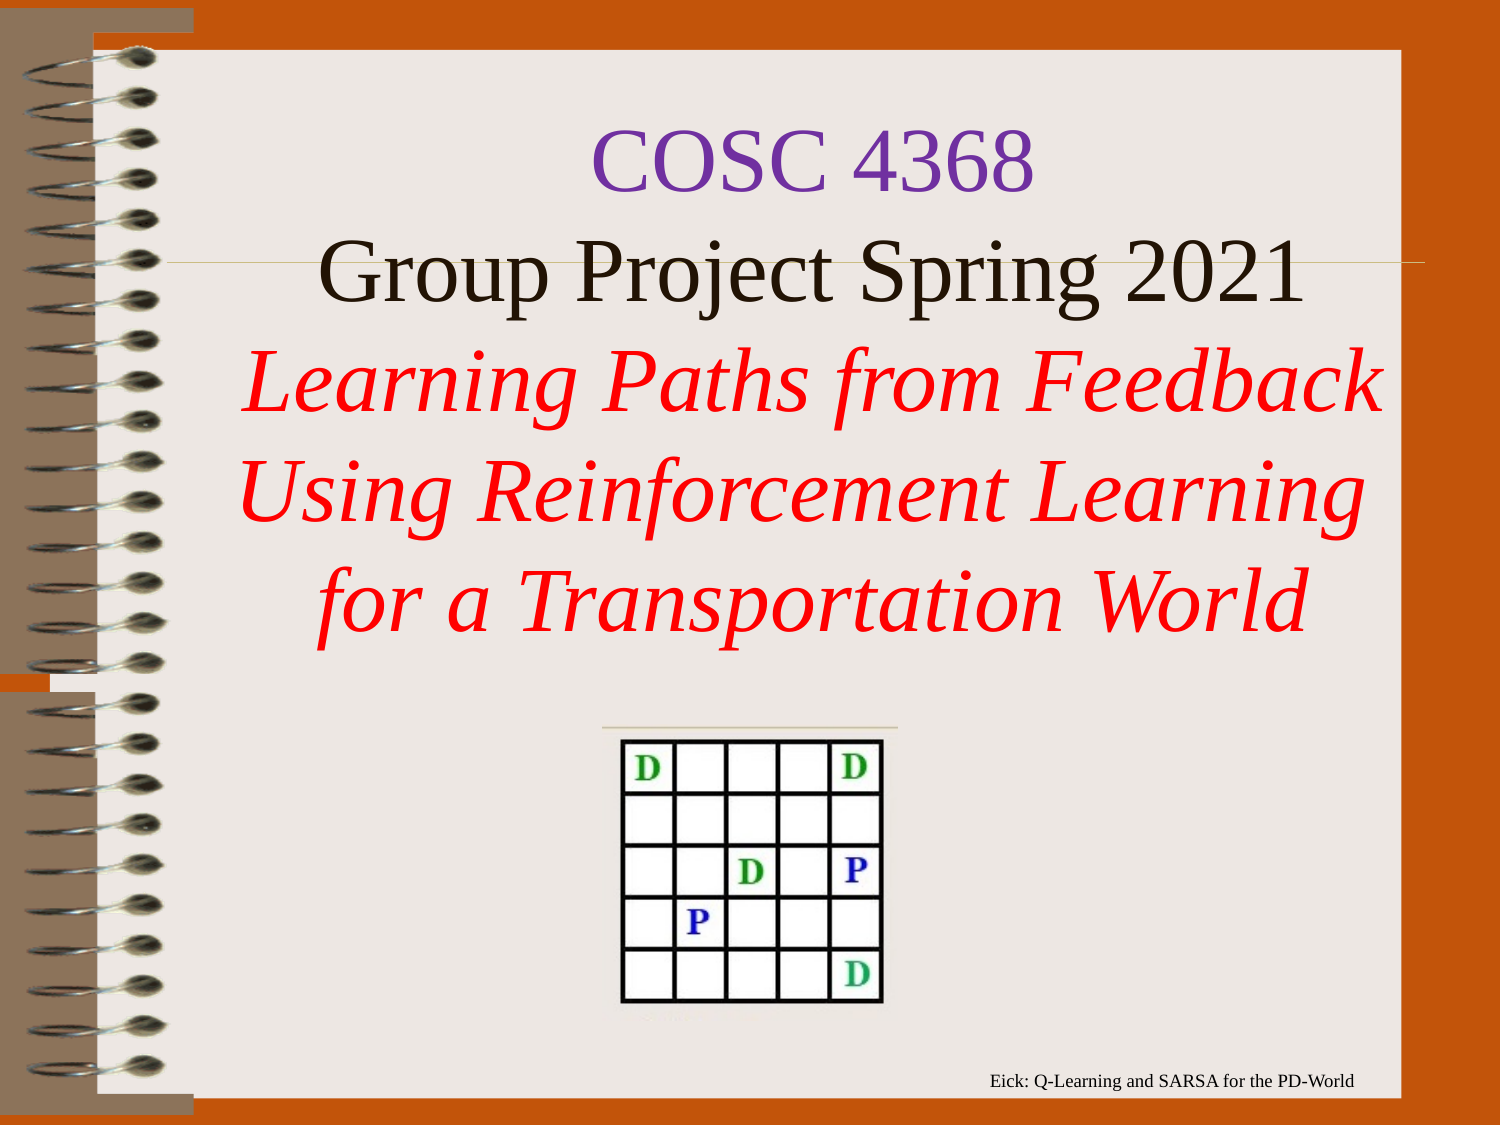

# COSC 4368 Group Project Spring 2021 Learning Paths from Feedback Using Reinforcement Learning for a Transportation World